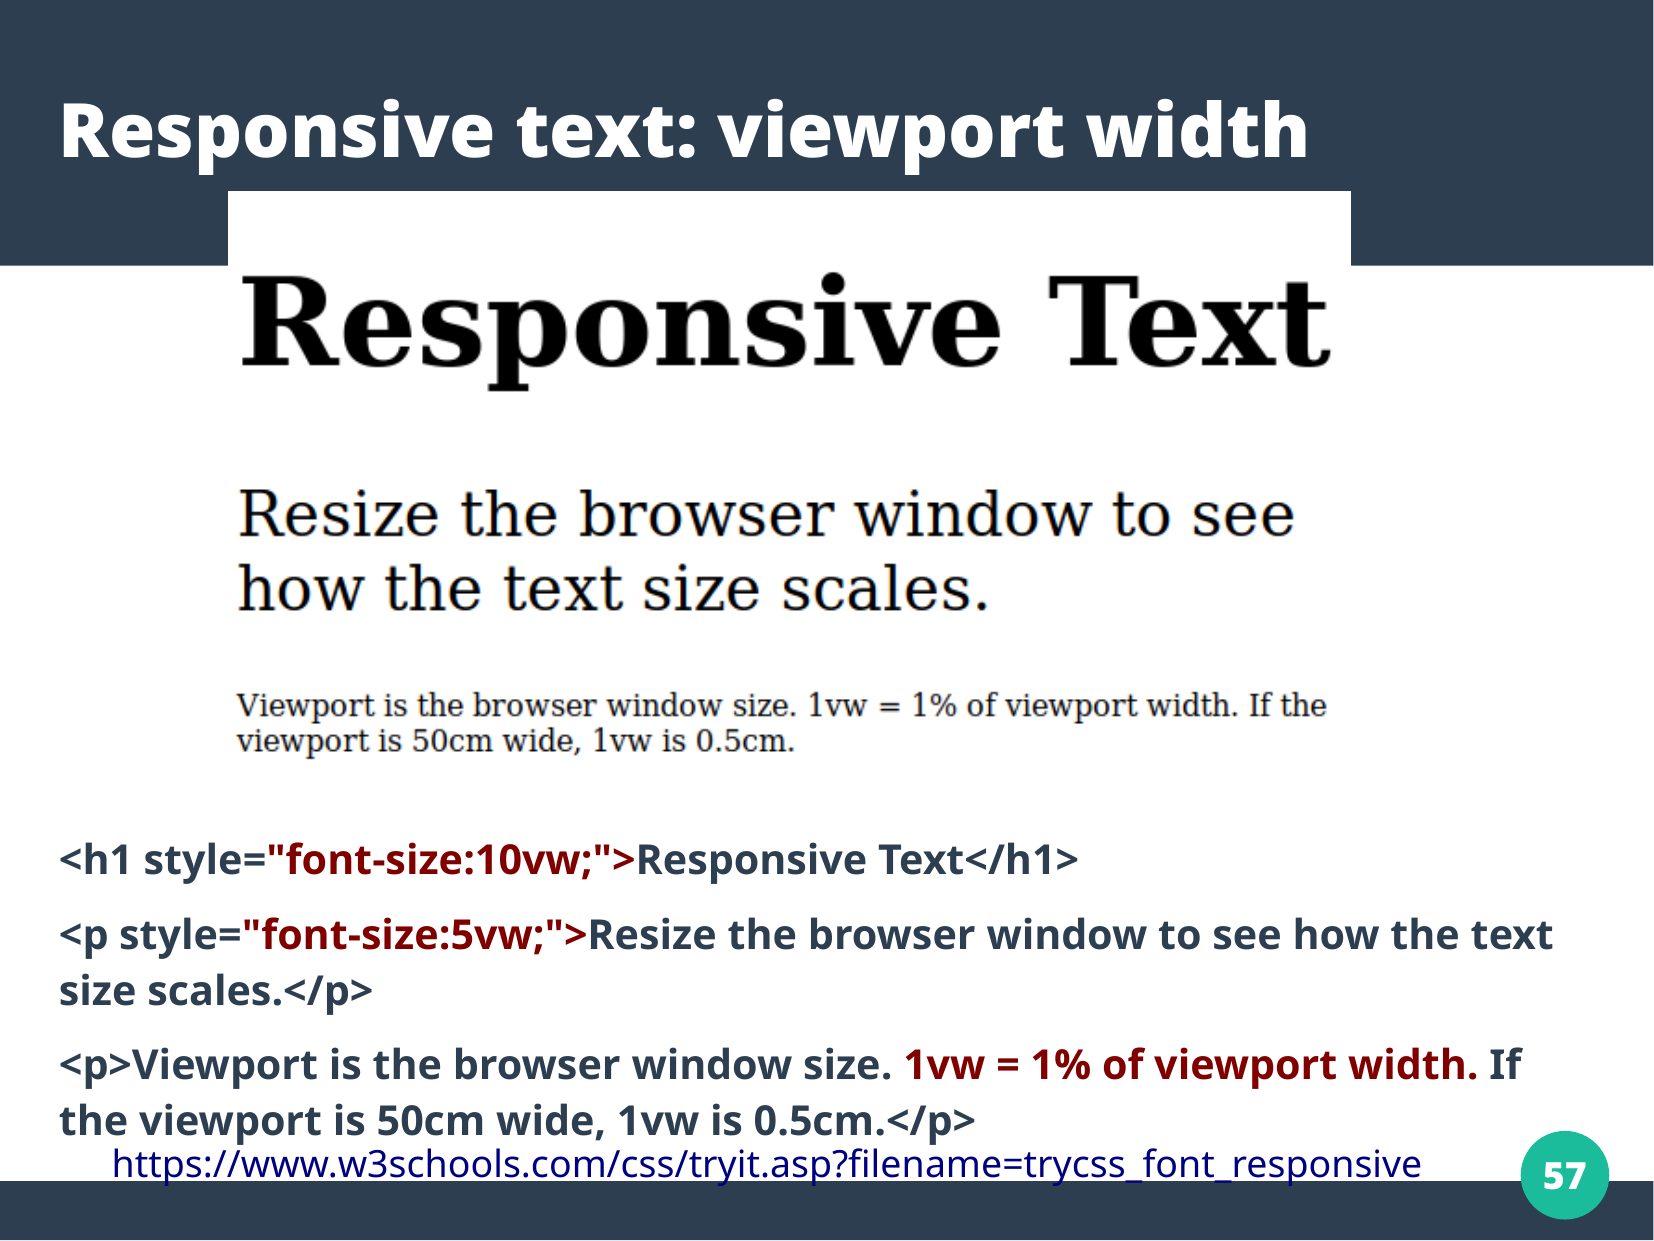

# Responsive text: viewport width
<h1 style="font-size:10vw;">Responsive Text</h1>
<p style="font-size:5vw;">Resize the browser window to see how the text size scales.</p>
<p>Viewport is the browser window size. 1vw = 1% of viewport width. If the viewport is 50cm wide, 1vw is 0.5cm.</p>
57
https://www.w3schools.com/css/tryit.asp?filename=trycss_font_responsive